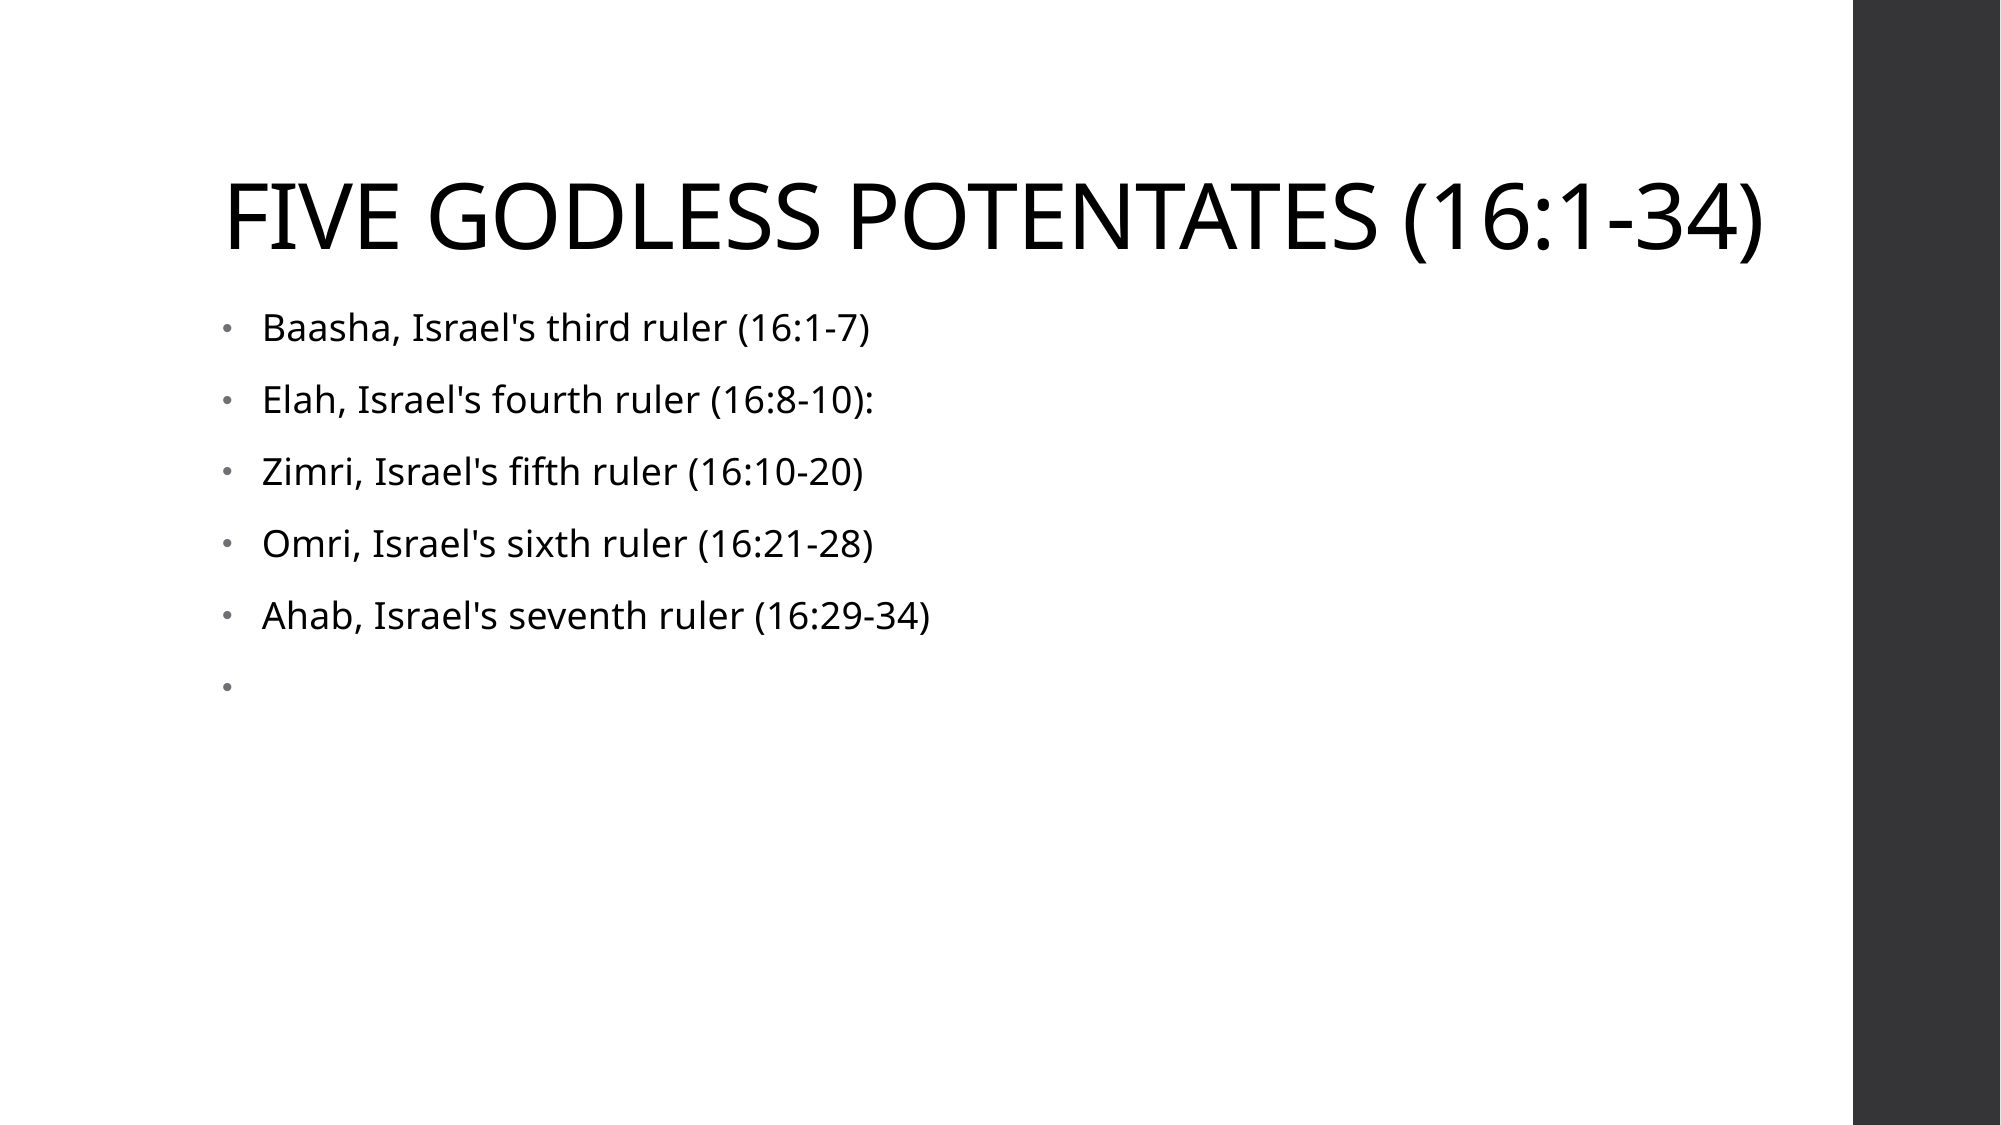

# FIVE GODLESS POTENTATES (16:1-34)
 Baasha, Israel's third ruler (16:1-7)
 Elah, Israel's fourth ruler (16:8-10):
 Zimri, Israel's fifth ruler (16:10-20)
 Omri, Israel's sixth ruler (16:21-28)
 Ahab, Israel's seventh ruler (16:29-34)